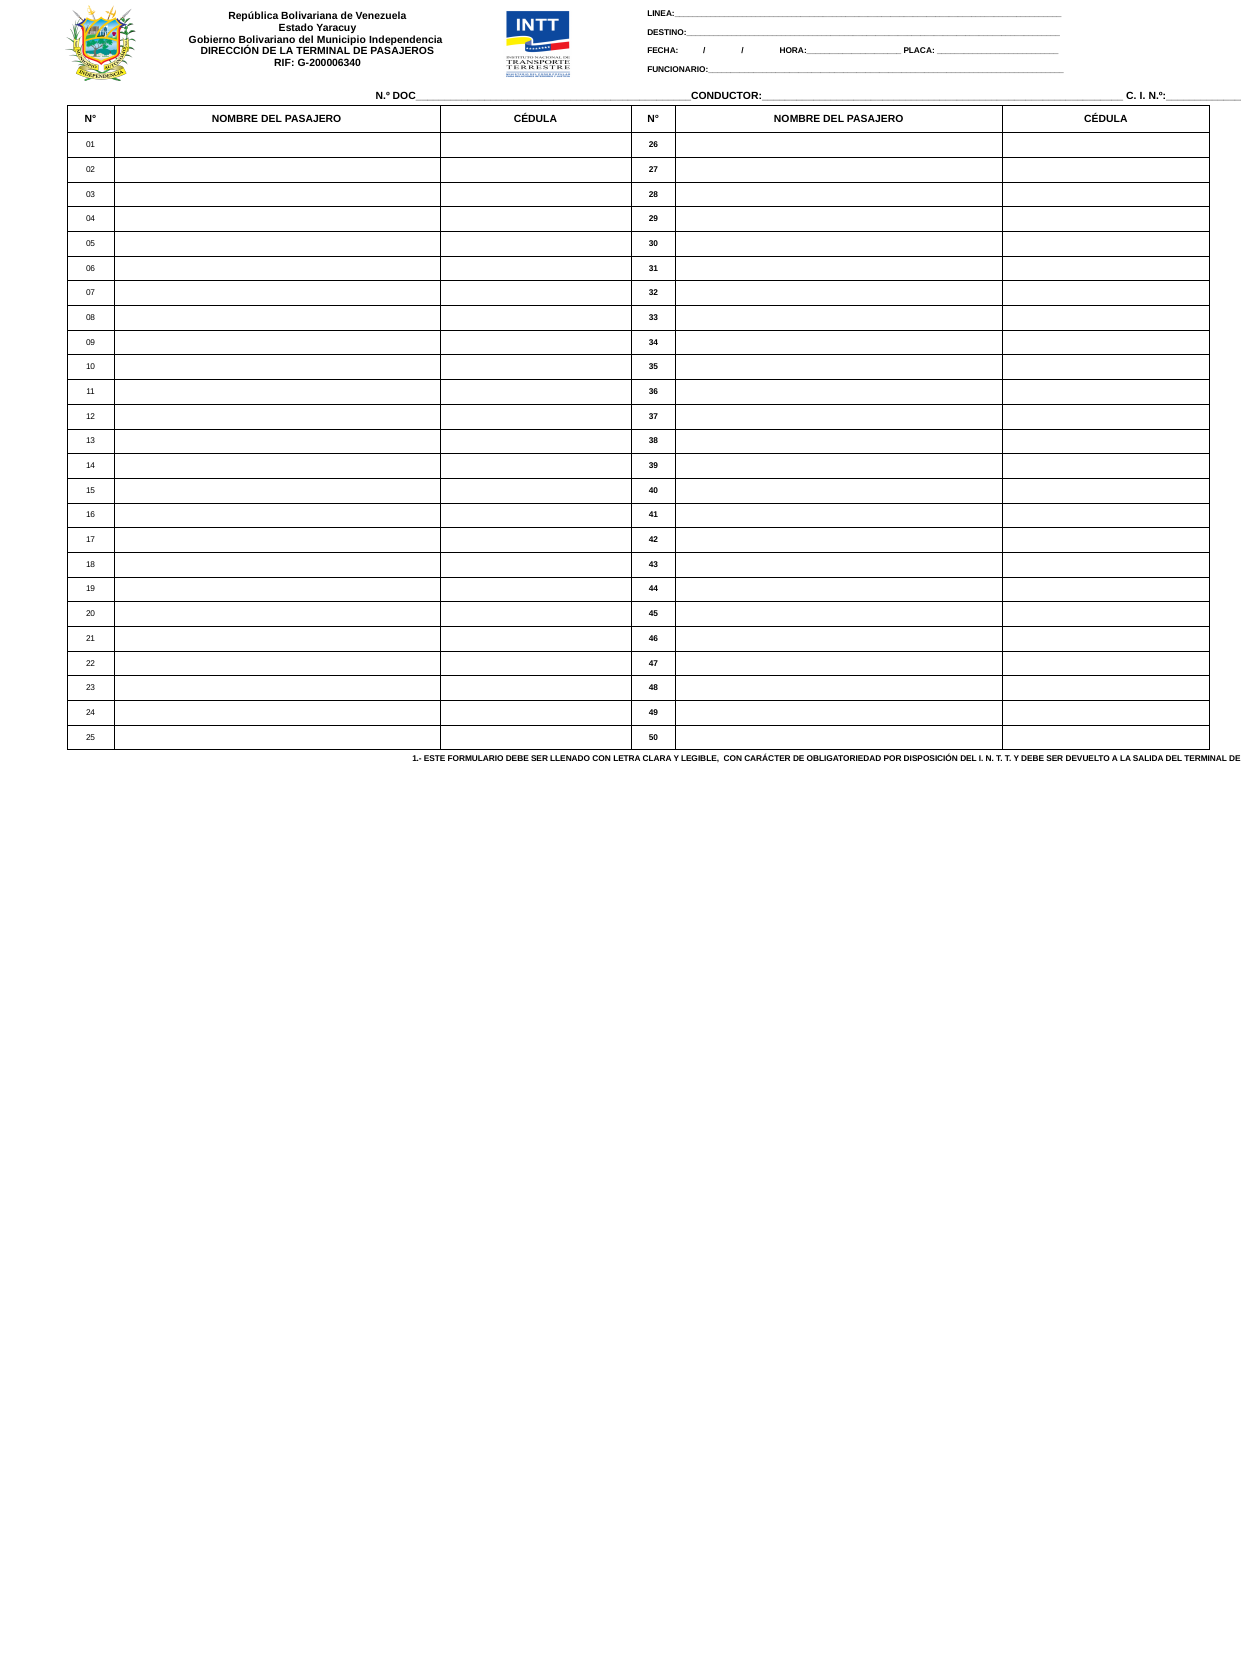

República Bolivariana de Venezuela
Estado Yaracuy
Gobierno Bolivariano del Municipio Independencia
DIRECCIÓN DE LA TERMINAL DE PASAJEROS
RIF: G-200006340
LINEA:______________________________________________________________________________________
DESTINO:___________________________________________________________________________________
FECHA: / / HORA:_____________________ PLACA: ___________________________
FUNCIONARIO:_______________________________________________________________________________
N.º DOC________________________________________________CONDUCTOR:_______________________________________________________________ C. I. N.º:______________________________________
| N° | NOMBRE DEL PASAJERO | CÉDULA | N° | NOMBRE DEL PASAJERO | CÉDULA |
| --- | --- | --- | --- | --- | --- |
| 01 | | | 26 | | |
| 02 | | | 27 | | |
| 03 | | | 28 | | |
| 04 | | | 29 | | |
| 05 | | | 30 | | |
| 06 | | | 31 | | |
| 07 | | | 32 | | |
| 08 | | | 33 | | |
| 09 | | | 34 | | |
| 10 | | | 35 | | |
| 11 | | | 36 | | |
| 12 | | | 37 | | |
| 13 | | | 38 | | |
| 14 | | | 39 | | |
| 15 | | | 40 | | |
| 16 | | | 41 | | |
| 17 | | | 42 | | |
| 18 | | | 43 | | |
| 19 | | | 44 | | |
| 20 | | | 45 | | |
| 21 | | | 46 | | |
| 22 | | | 47 | | |
| 23 | | | 48 | | |
| 24 | | | 49 | | |
| 25 | | | 50 | | |
1.- ESTE FORMULARIO DEBE SER LLENADO CON LETRA CLARA Y LEGIBLE, CON CARÁCTER DE OBLIGATORIEDAD POR DISPOSICIÓN DEL I. N. T. T. Y DEBE SER DEVUELTO A LA SALIDA DEL TERMINAL DE PASAJEROS DE INDEPENDENCIA